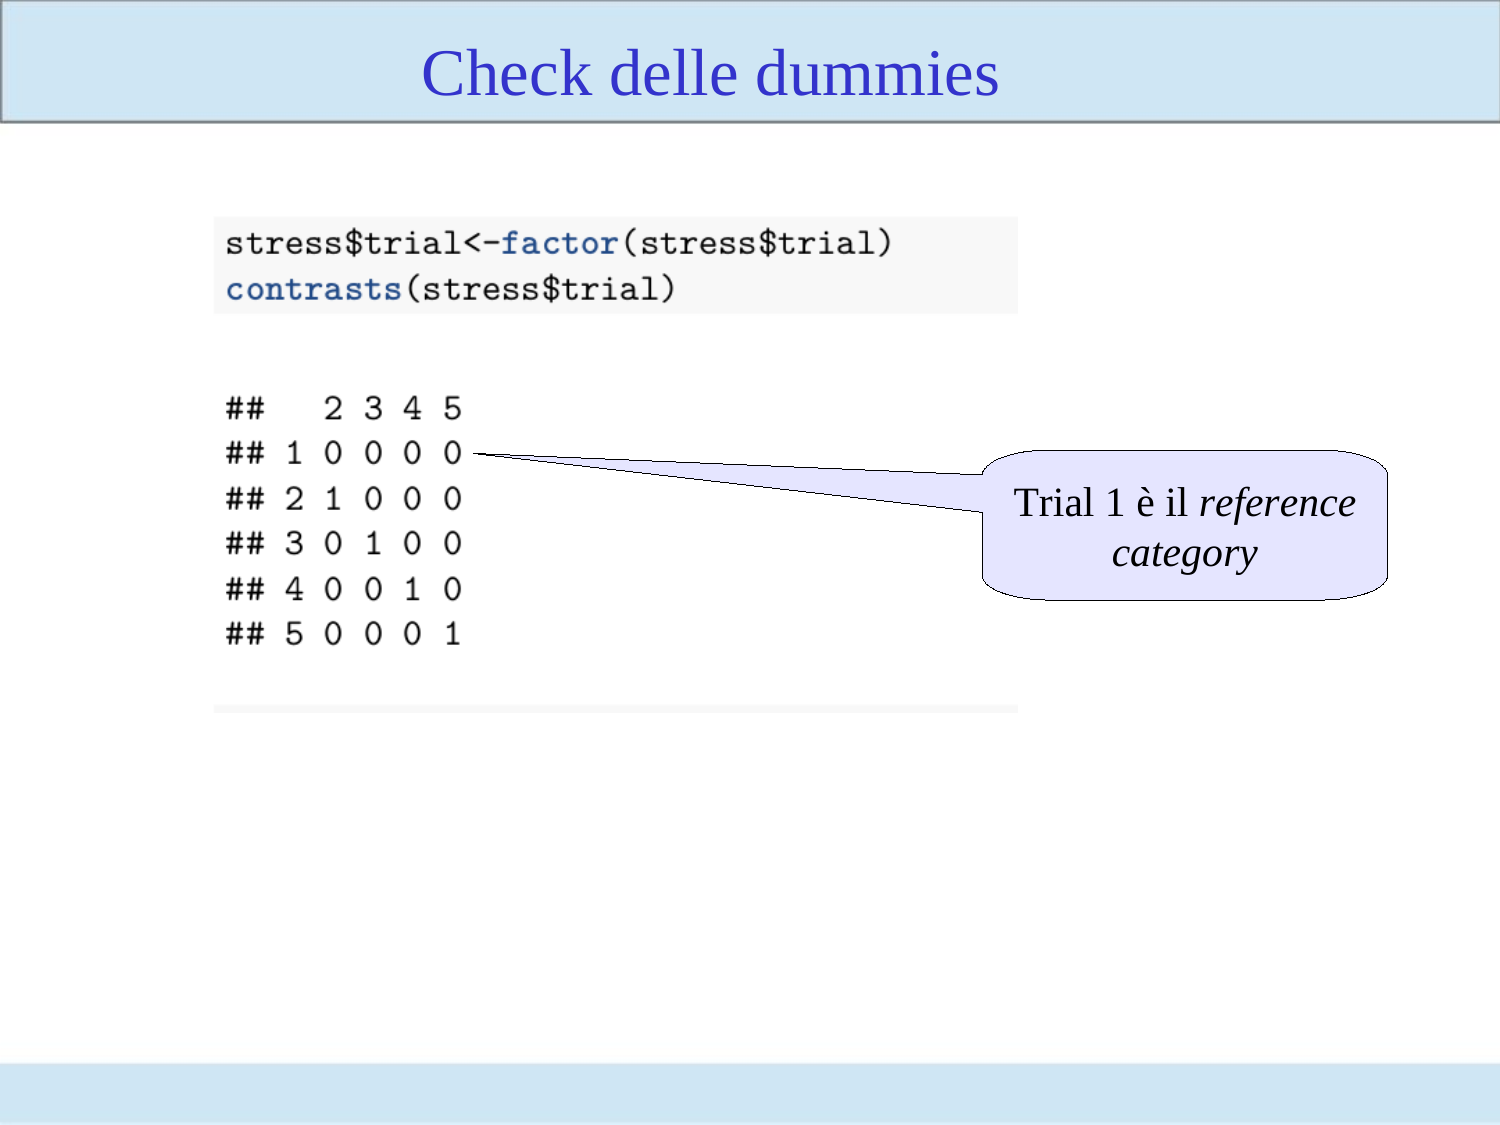

# Check delle dummies
Trial 1 è il reference category